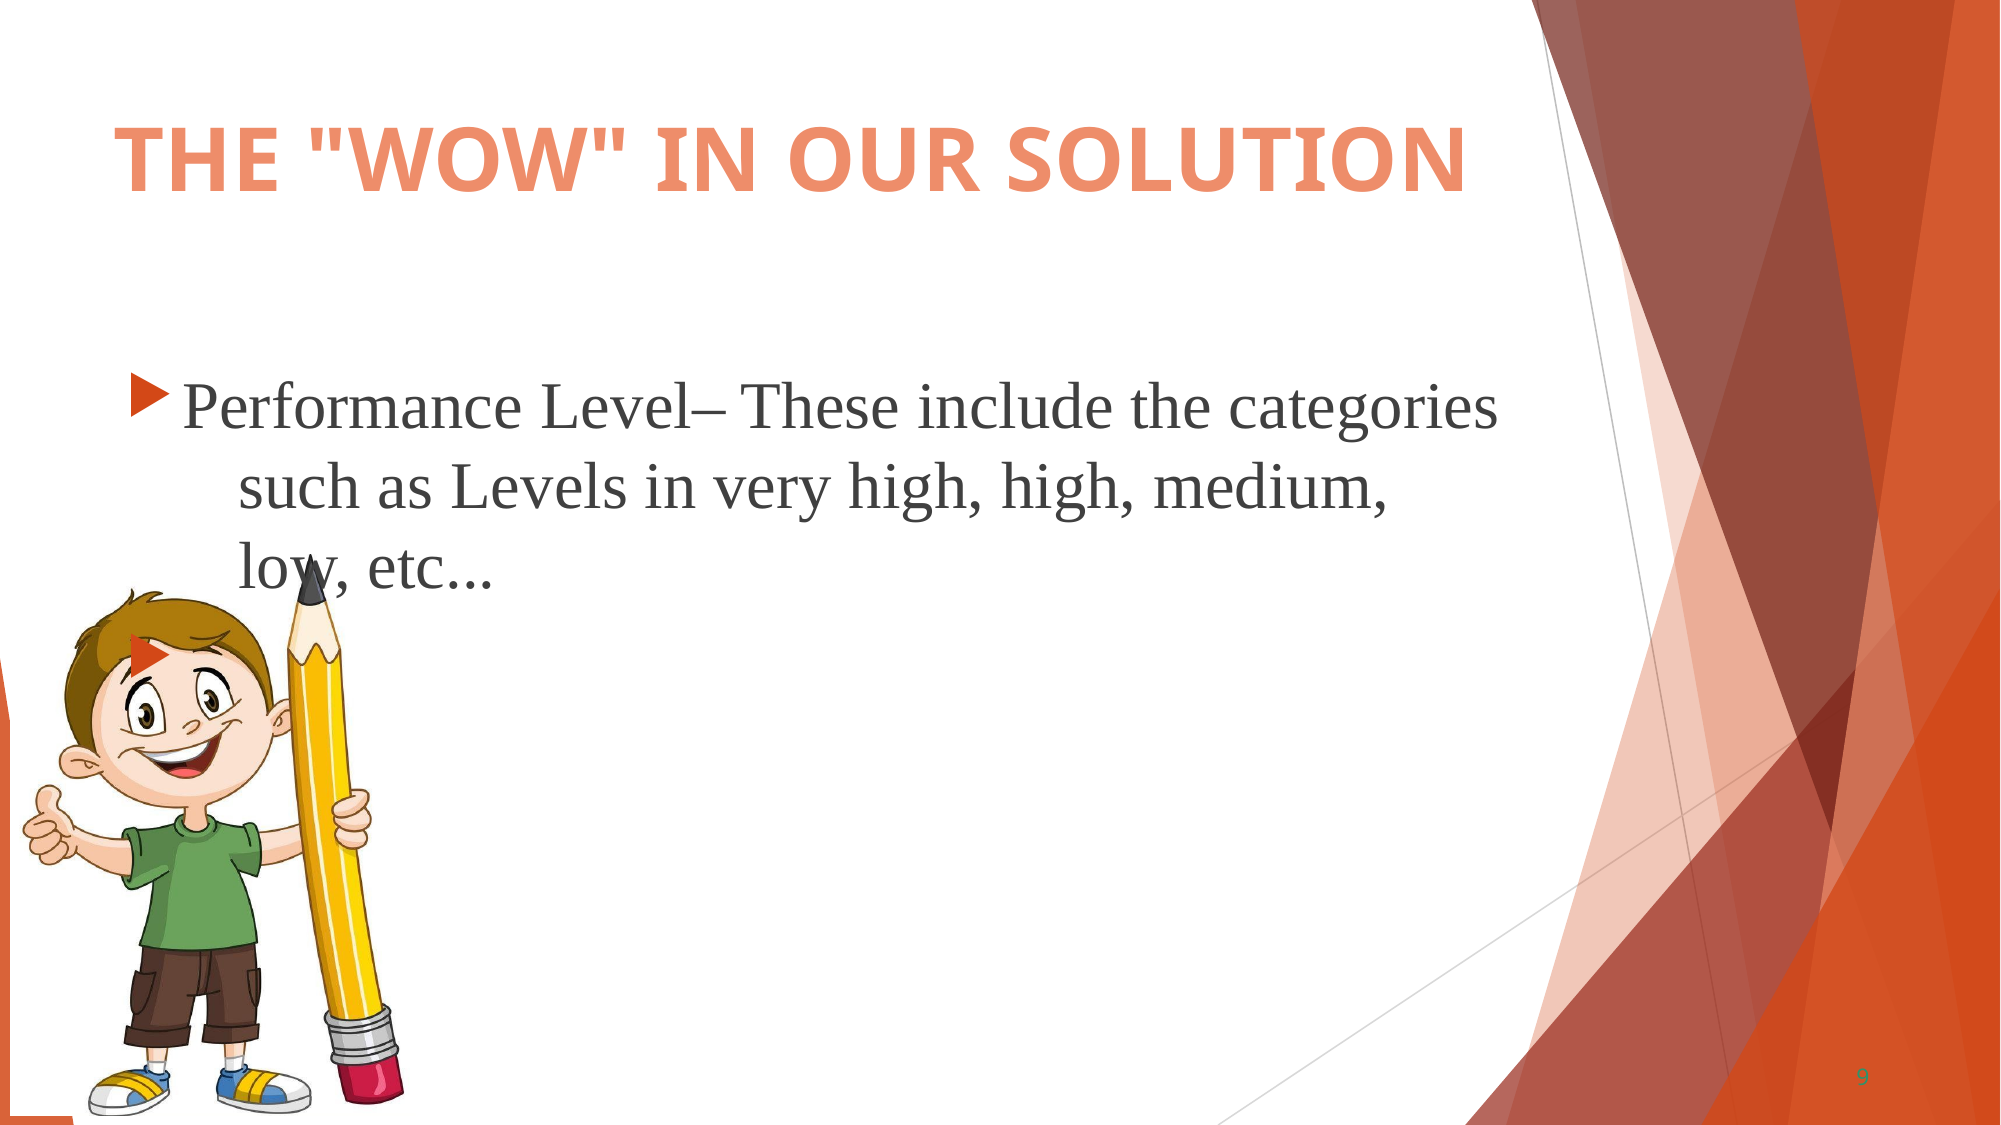

# THE "WOW" IN OUR SOLUTION
Performance Level– These include the categories such as Levels in very high, high, medium, low, etc...
3/21/2024 Annual Review